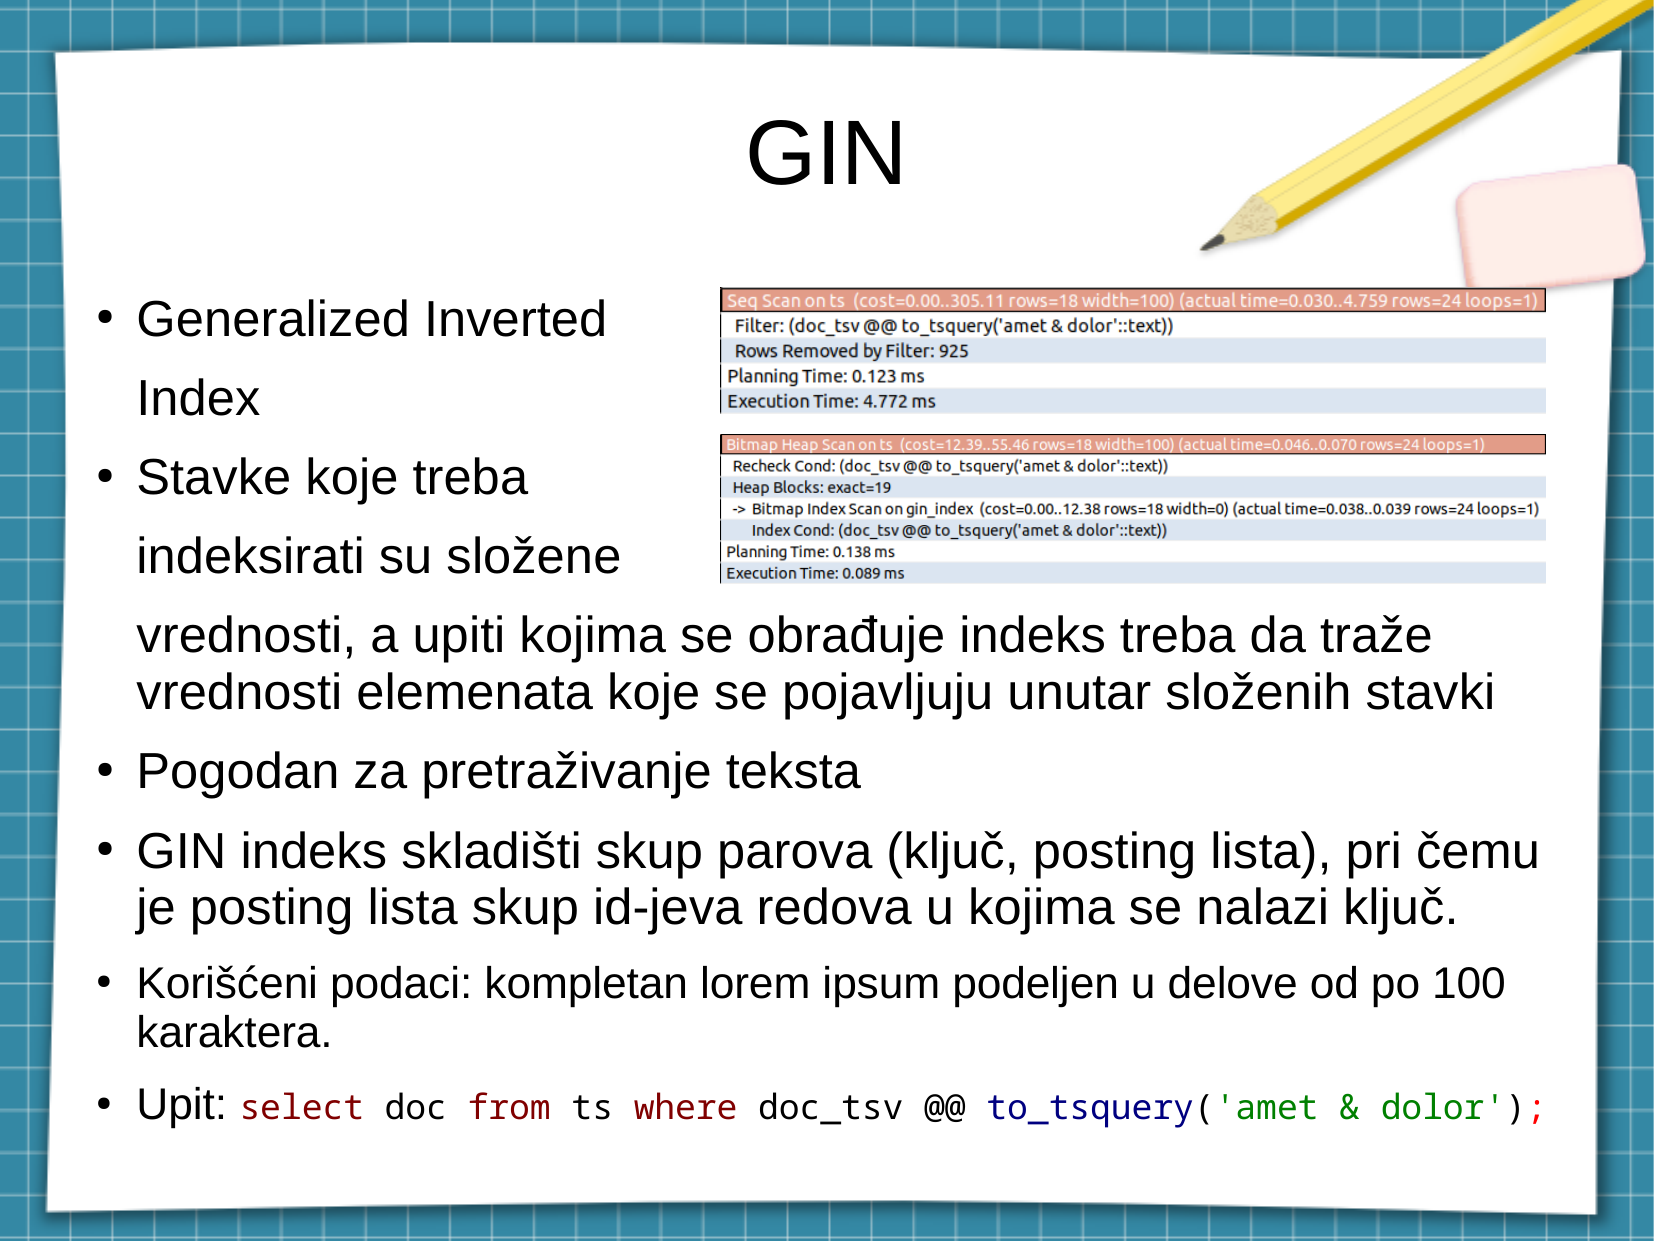

# GIN
Generalized Inverted
Index
Stavke koje treba
indeksirati su složene
vrednosti, a upiti kojima se obrađuje indeks treba da traže vrednosti elemenata koje se pojavljuju unutar složenih stavki
Pogodan za pretraživanje teksta
GIN indeks skladišti skup parova (ključ, posting lista), pri čemu je posting lista skup id-jeva redova u kojima se nalazi ključ.
Korišćeni podaci: kompletan lorem ipsum podeljen u delove od po 100 karaktera.
Upit: select doc from ts where doc_tsv @@ to_tsquery('amet & dolor');